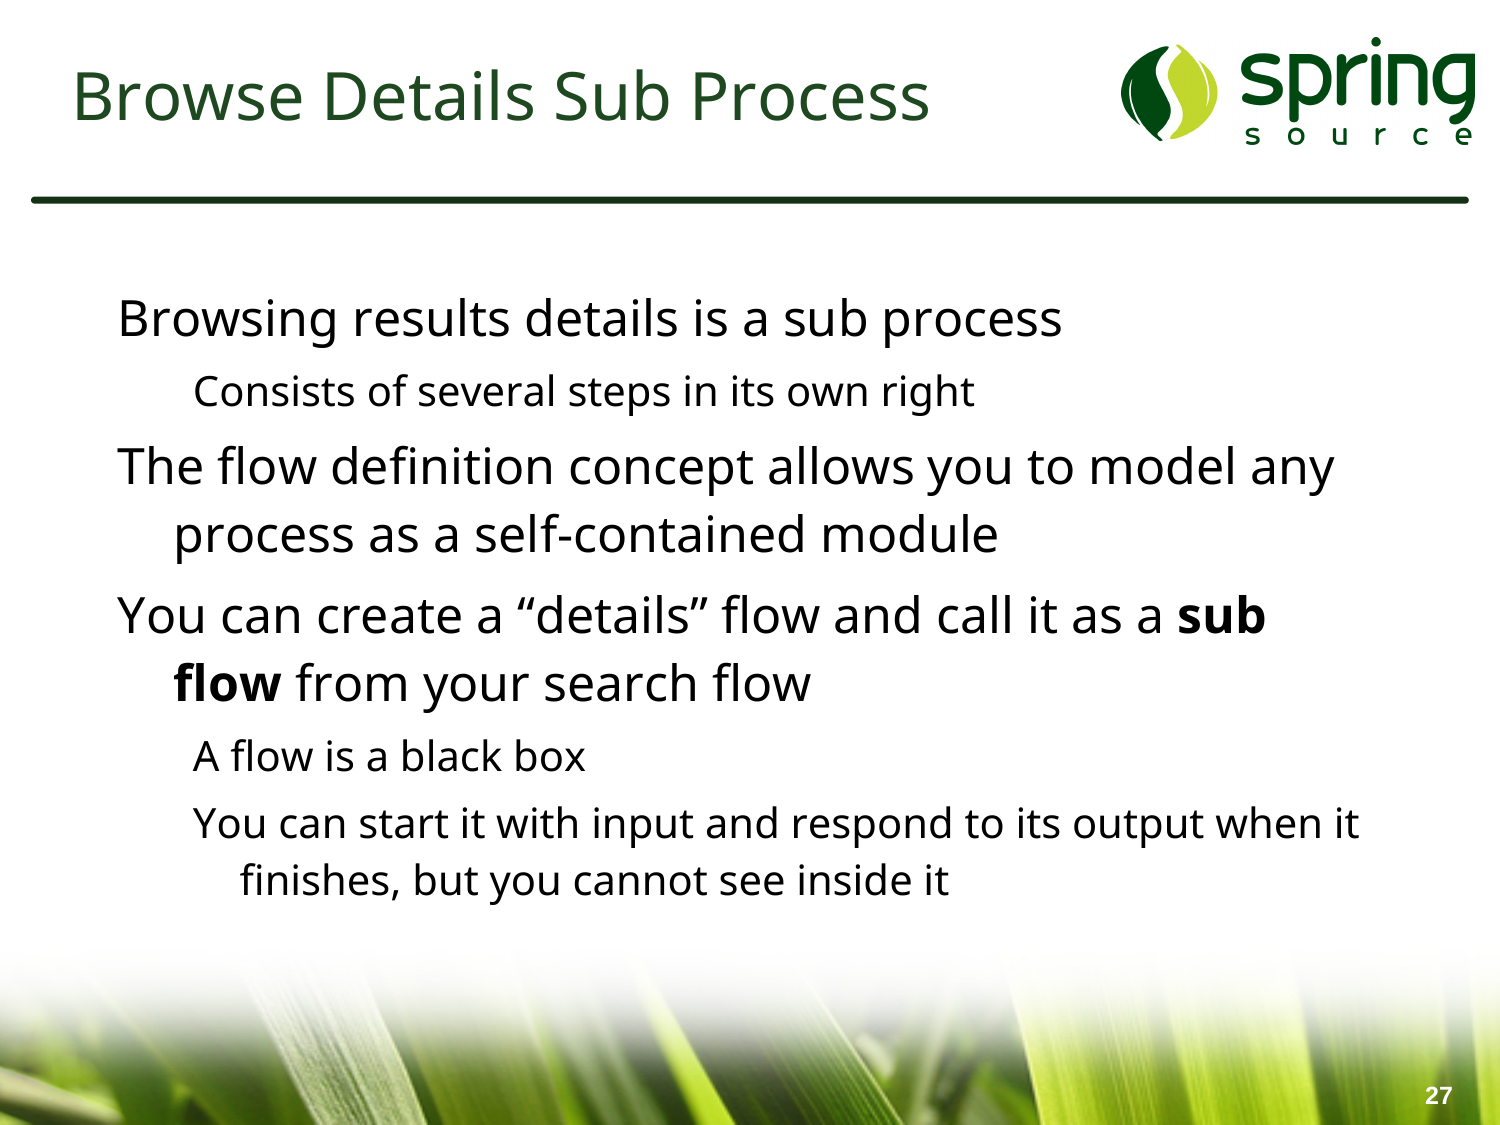

# Browse Details Sub Process
Browsing results details is a sub process
Consists of several steps in its own right
The flow definition concept allows you to model any process as a self-contained module
You can create a “details” flow and call it as a sub flow from your search flow
A flow is a black box
You can start it with input and respond to its output when it finishes, but you cannot see inside it